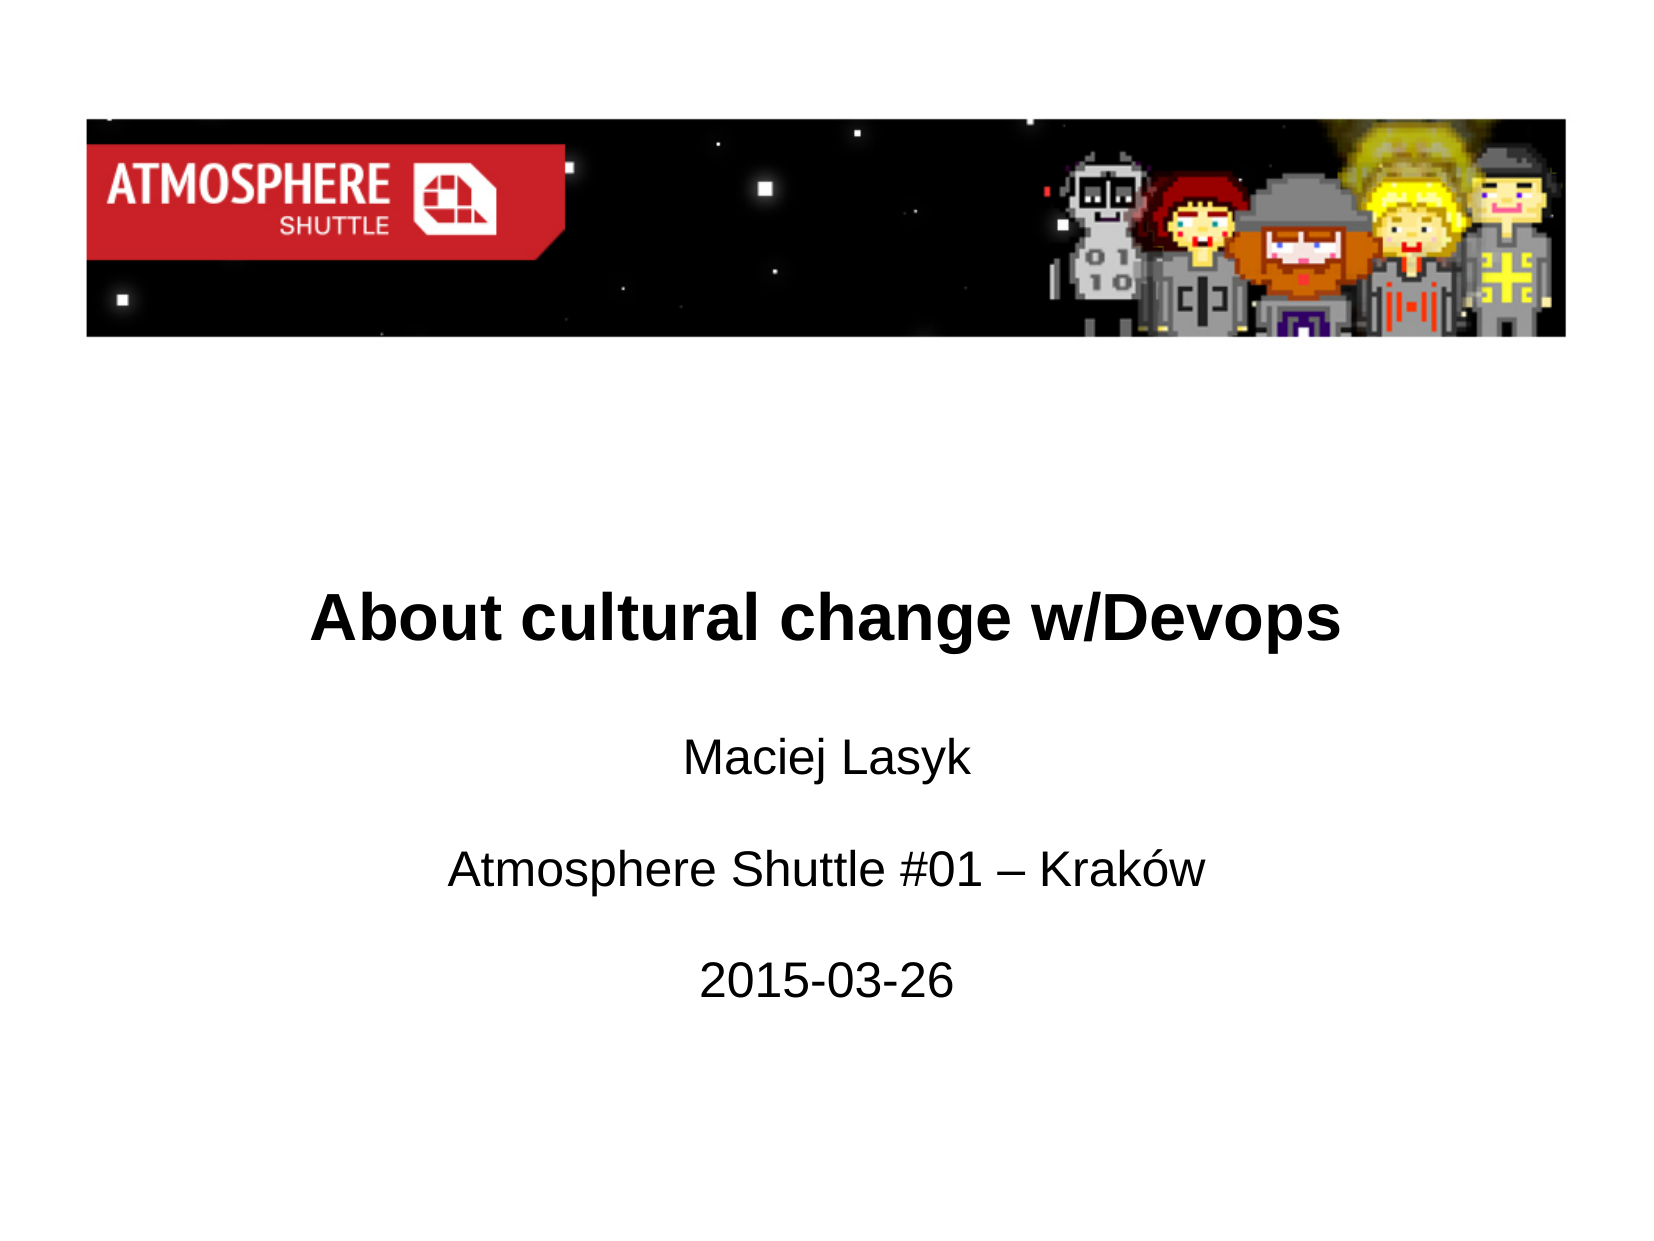

# About cultural change w/Devops
Maciej Lasyk
Atmosphere Shuttle #01 – Kraków
2015-03-26